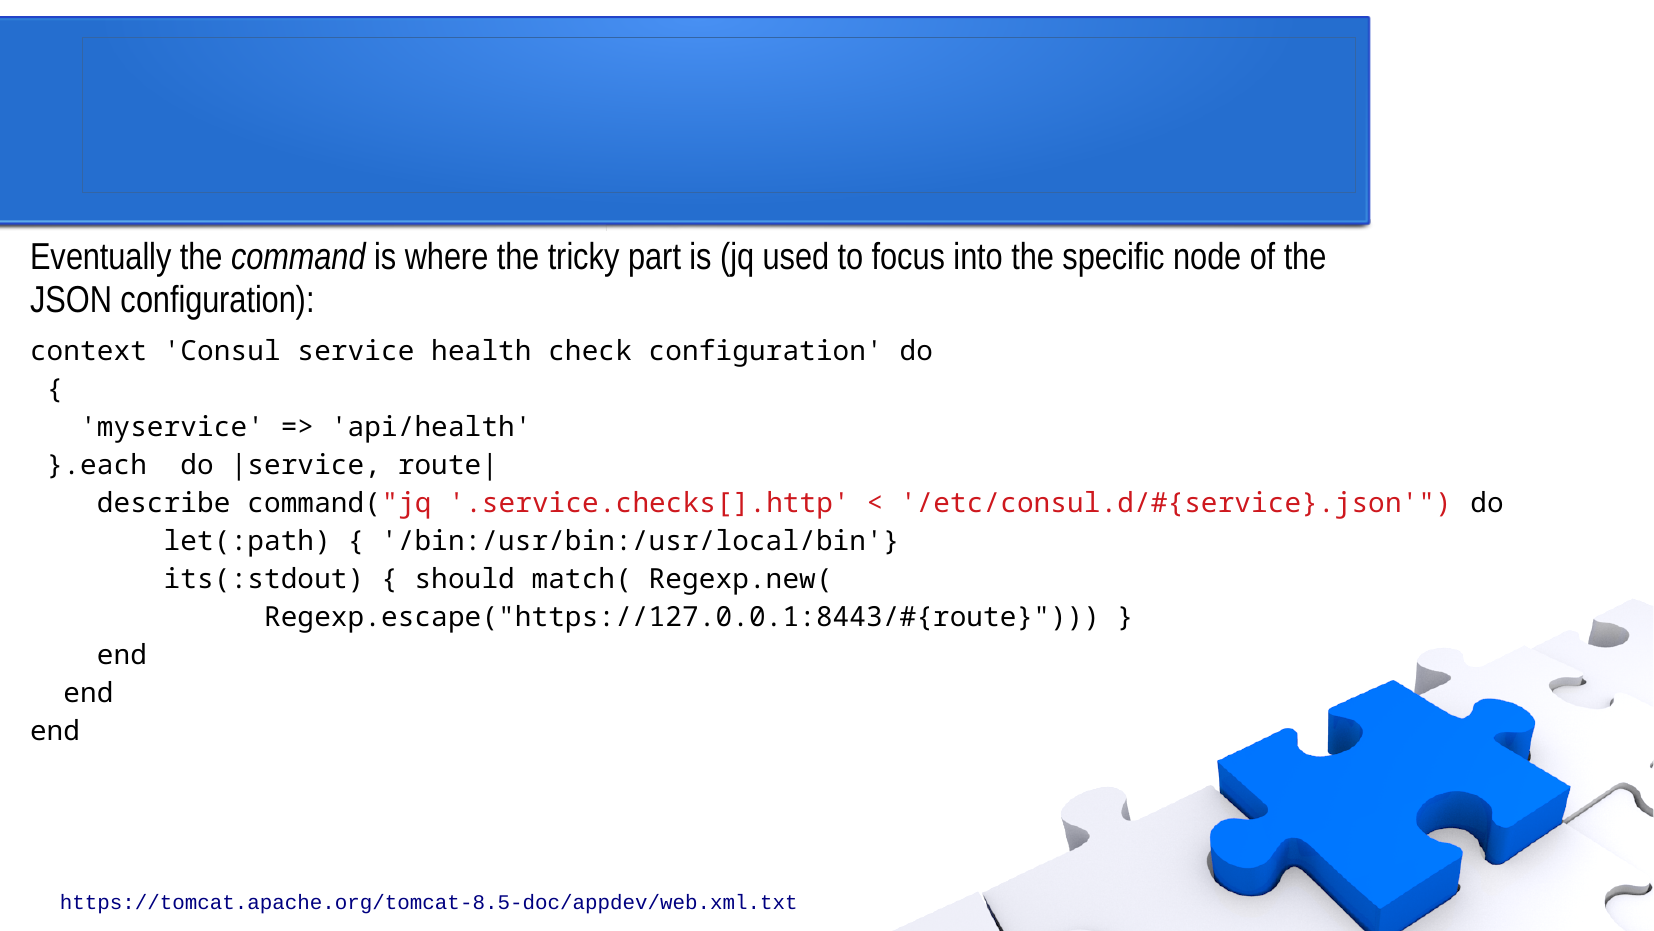

#
Eventually the command is where the tricky part is (jq used to focus into the specific node of the JSON configuration):
context 'Consul service health check configuration' do
 {
 'myservice' => 'api/health'
 }.each do |service, route|
  describe command("jq '.service.checks[].http' < '/etc/consul.d/#{service}.json'") do
 let(:path) { '/bin:/usr/bin:/usr/local/bin'}
 its(:stdout) { should match( Regexp.new(
 Regexp.escape("https://127.0.0.1:8443/#{route}"))) }
 end
 end
end
https://tomcat.apache.org/tomcat-8.5-doc/appdev/web.xml.txt